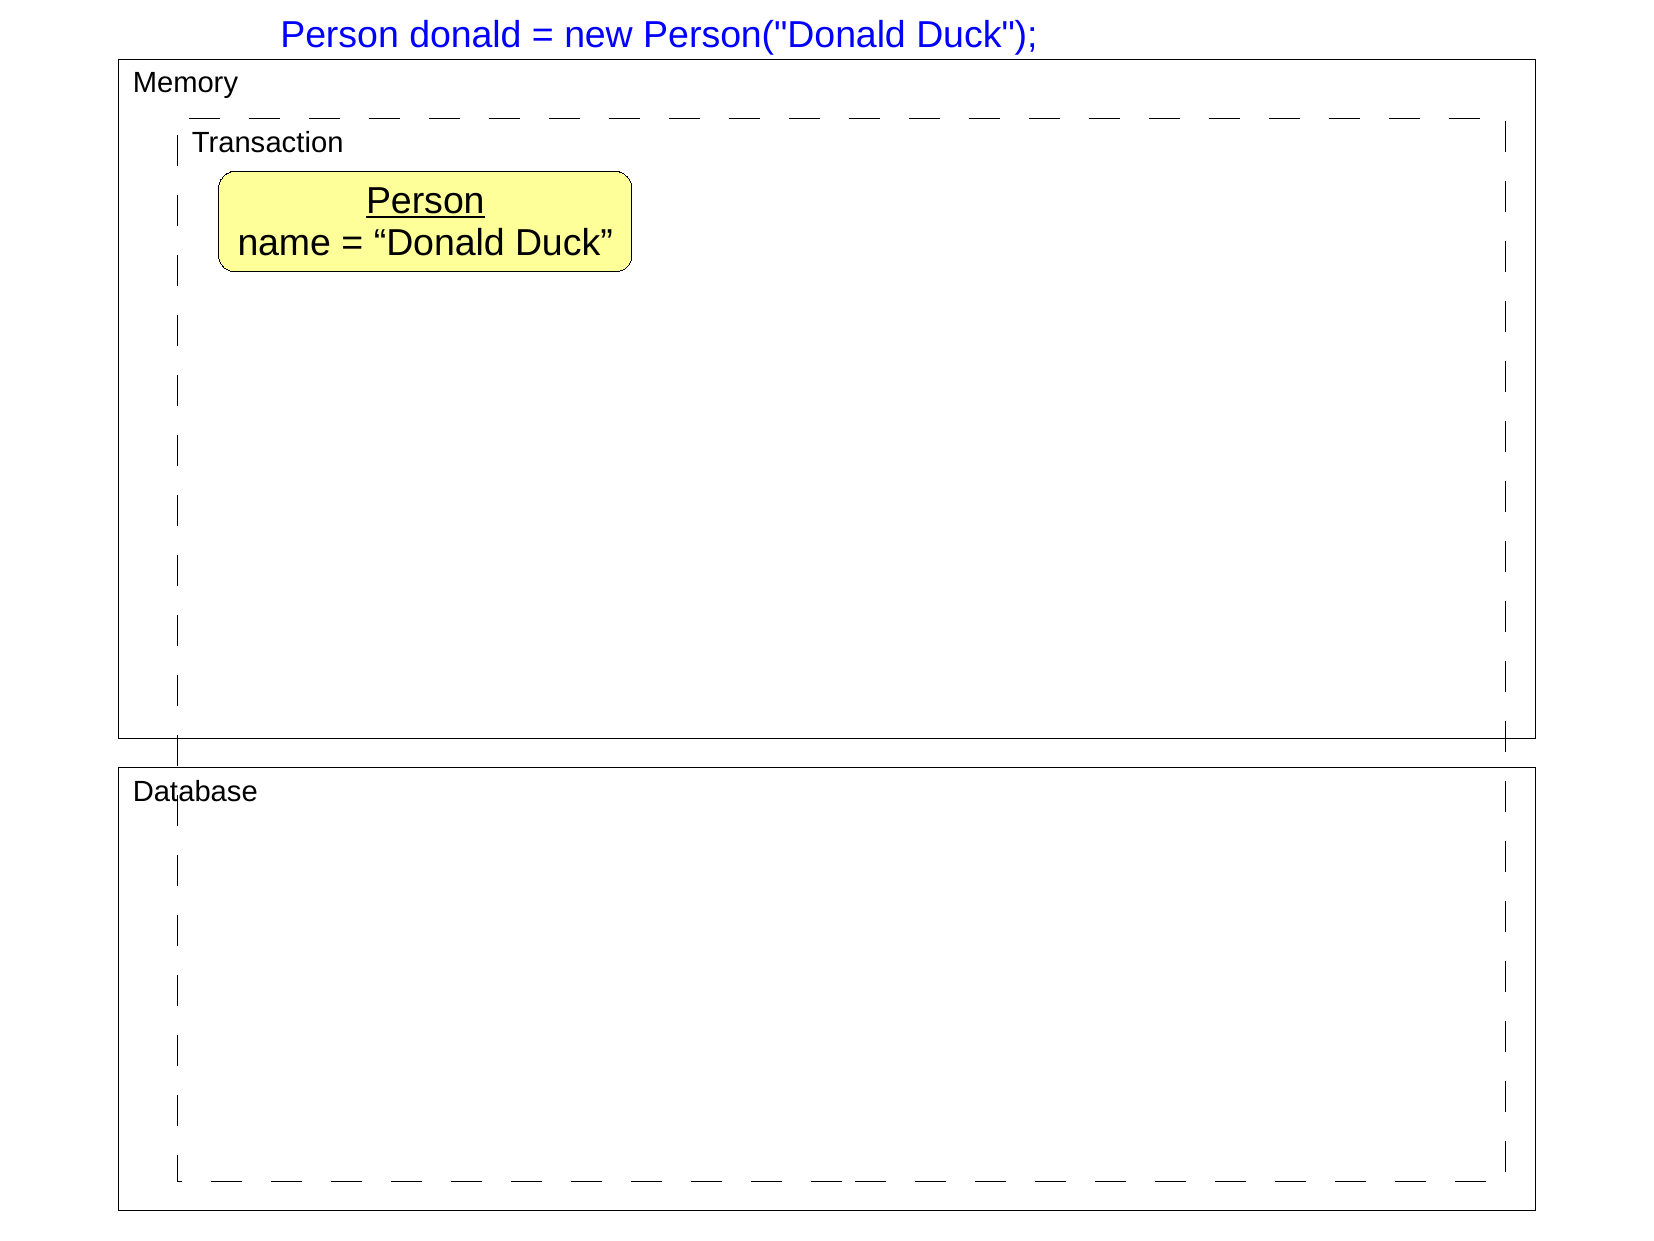

Person donald = new Person("Donald Duck");
Memory
Transaction
Person
name = “Donald Duck”
Database